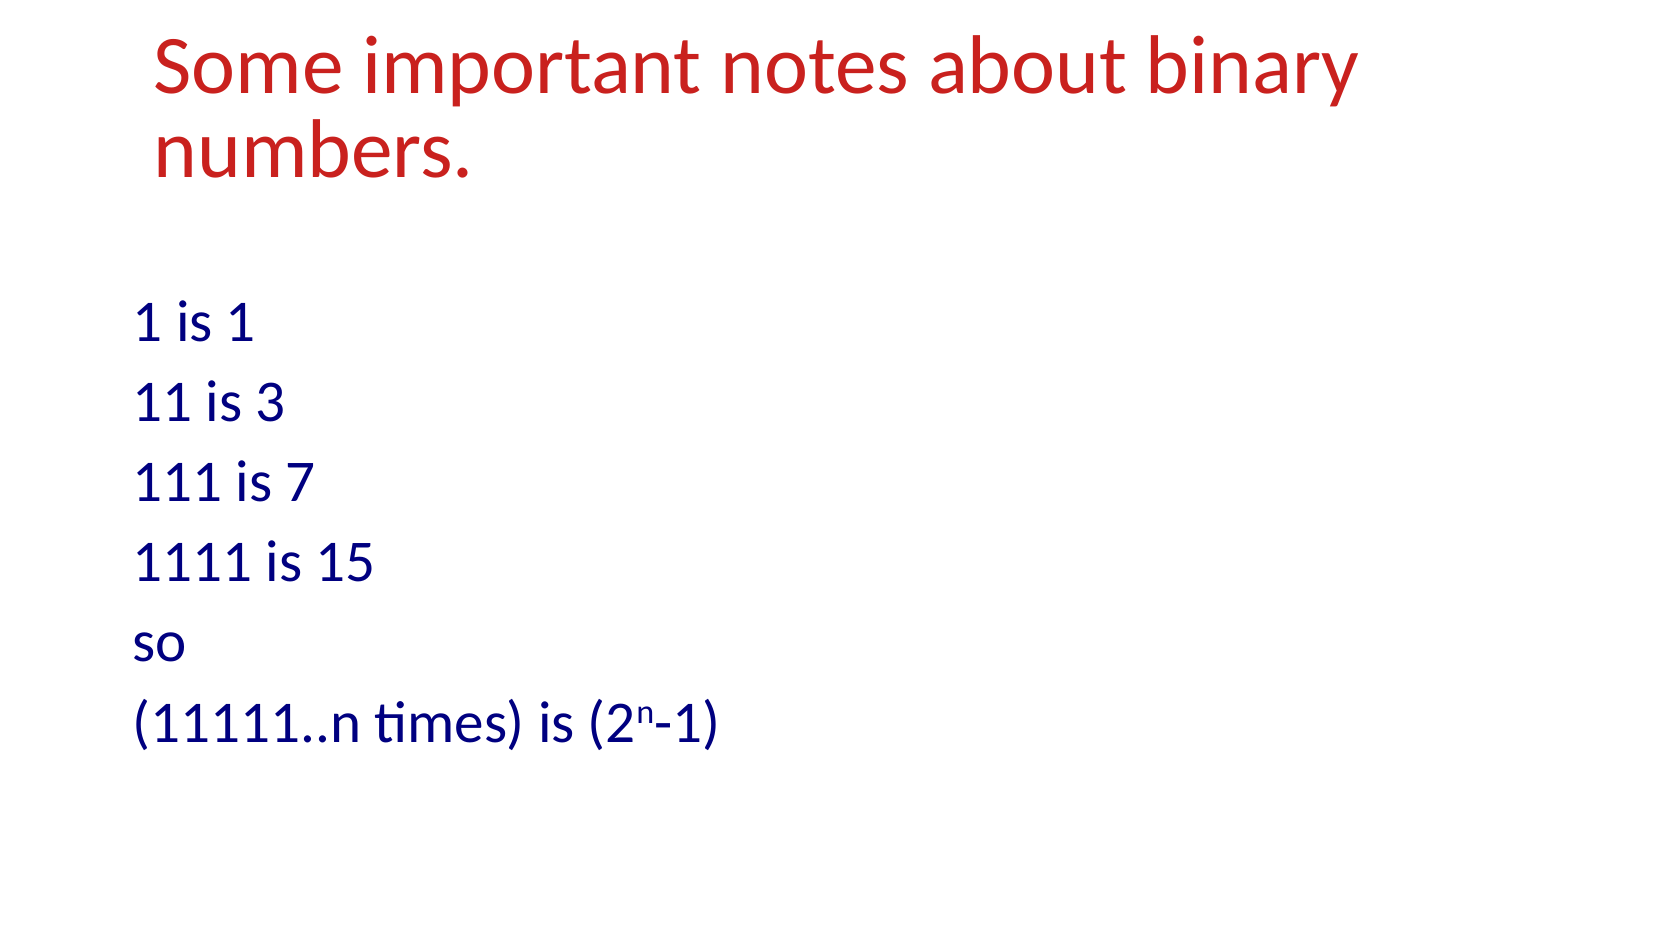

# Some important notes about binary numbers.
1 is 1
11 is 3
111 is 7
1111 is 15
so
(11111..n times) is (2n-1)